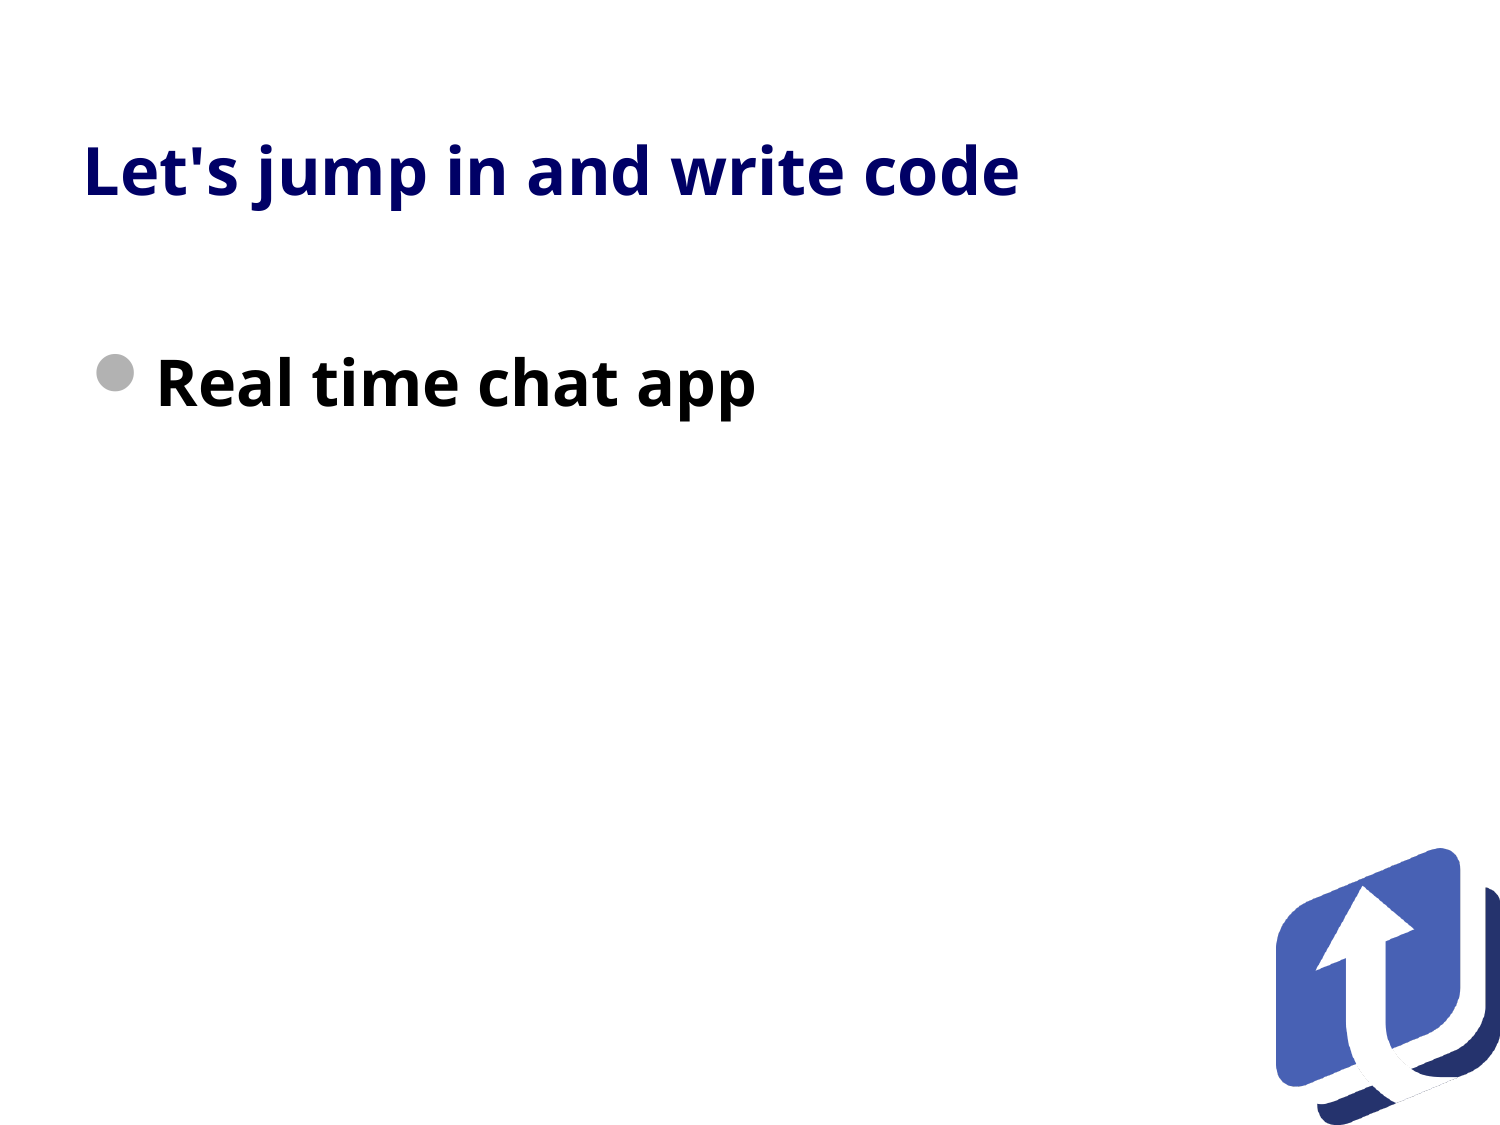

# Let's jump in and write code
Real time chat app